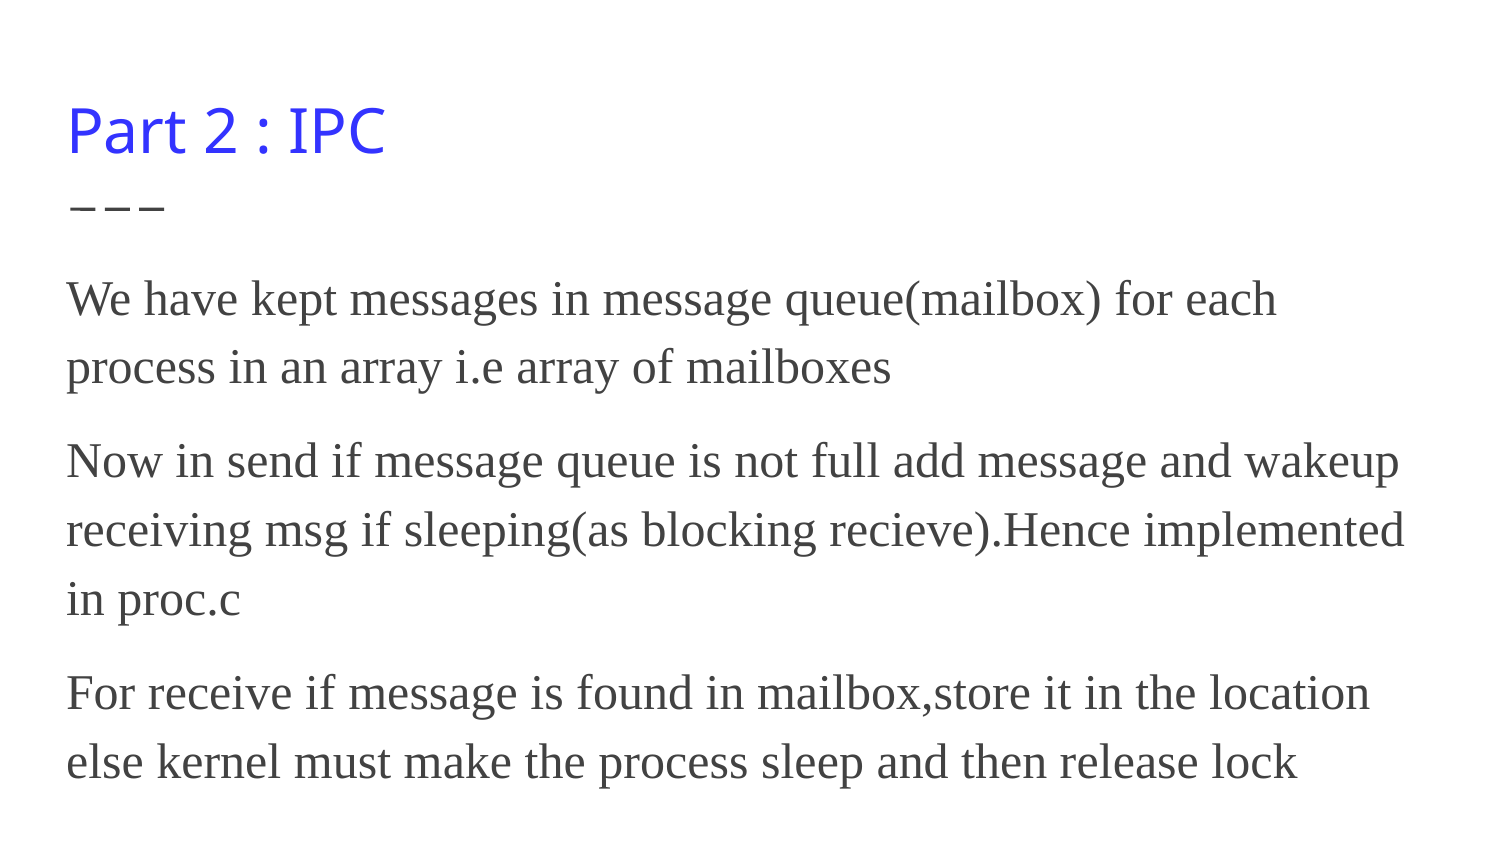

# Part 2 : IPC
We have kept messages in message queue(mailbox) for each process in an array i.e array of mailboxes
Now in send if message queue is not full add message and wakeup receiving msg if sleeping(as blocking recieve).Hence implemented in proc.c
For receive if message is found in mailbox,store it in the location else kernel must make the process sleep and then release lock